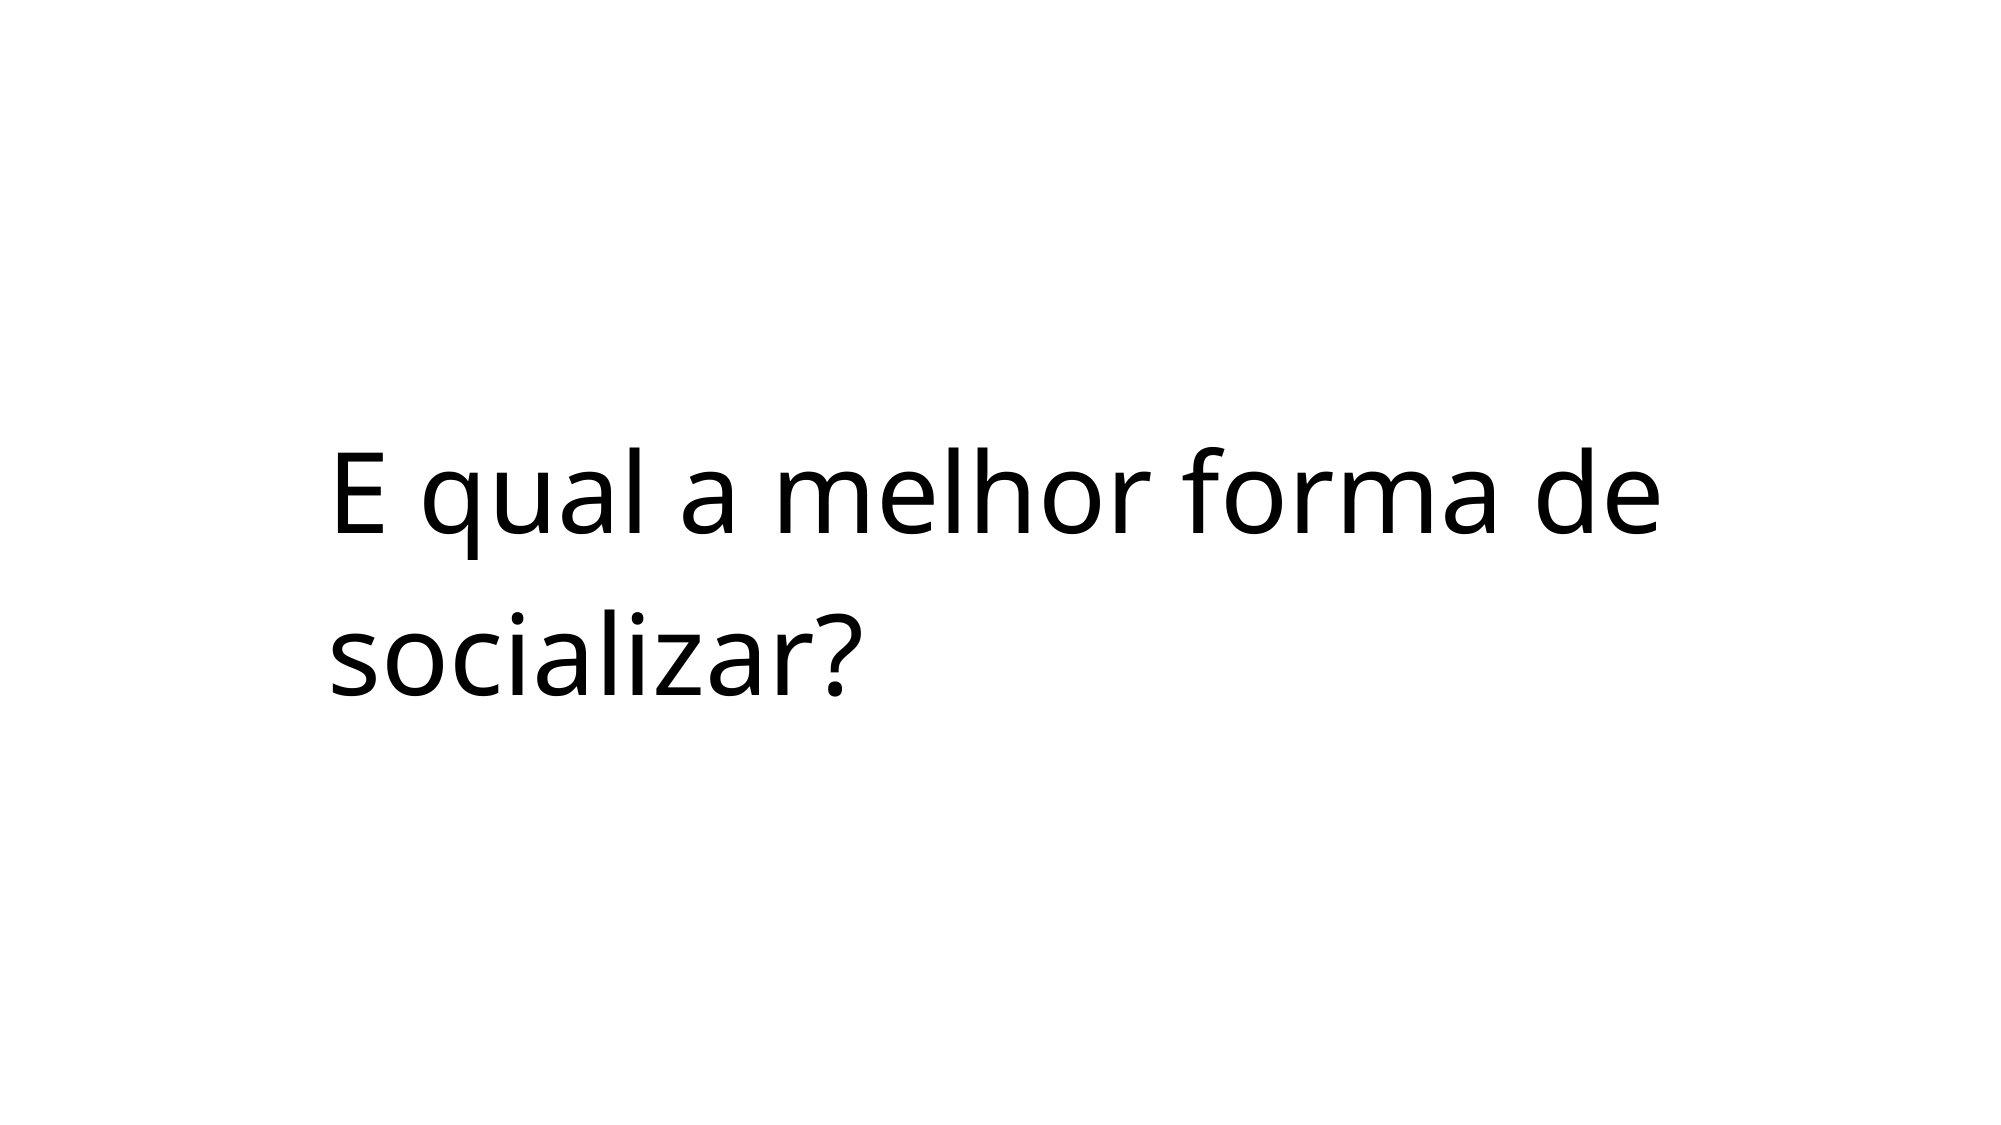

E qual a melhor forma de socializar?